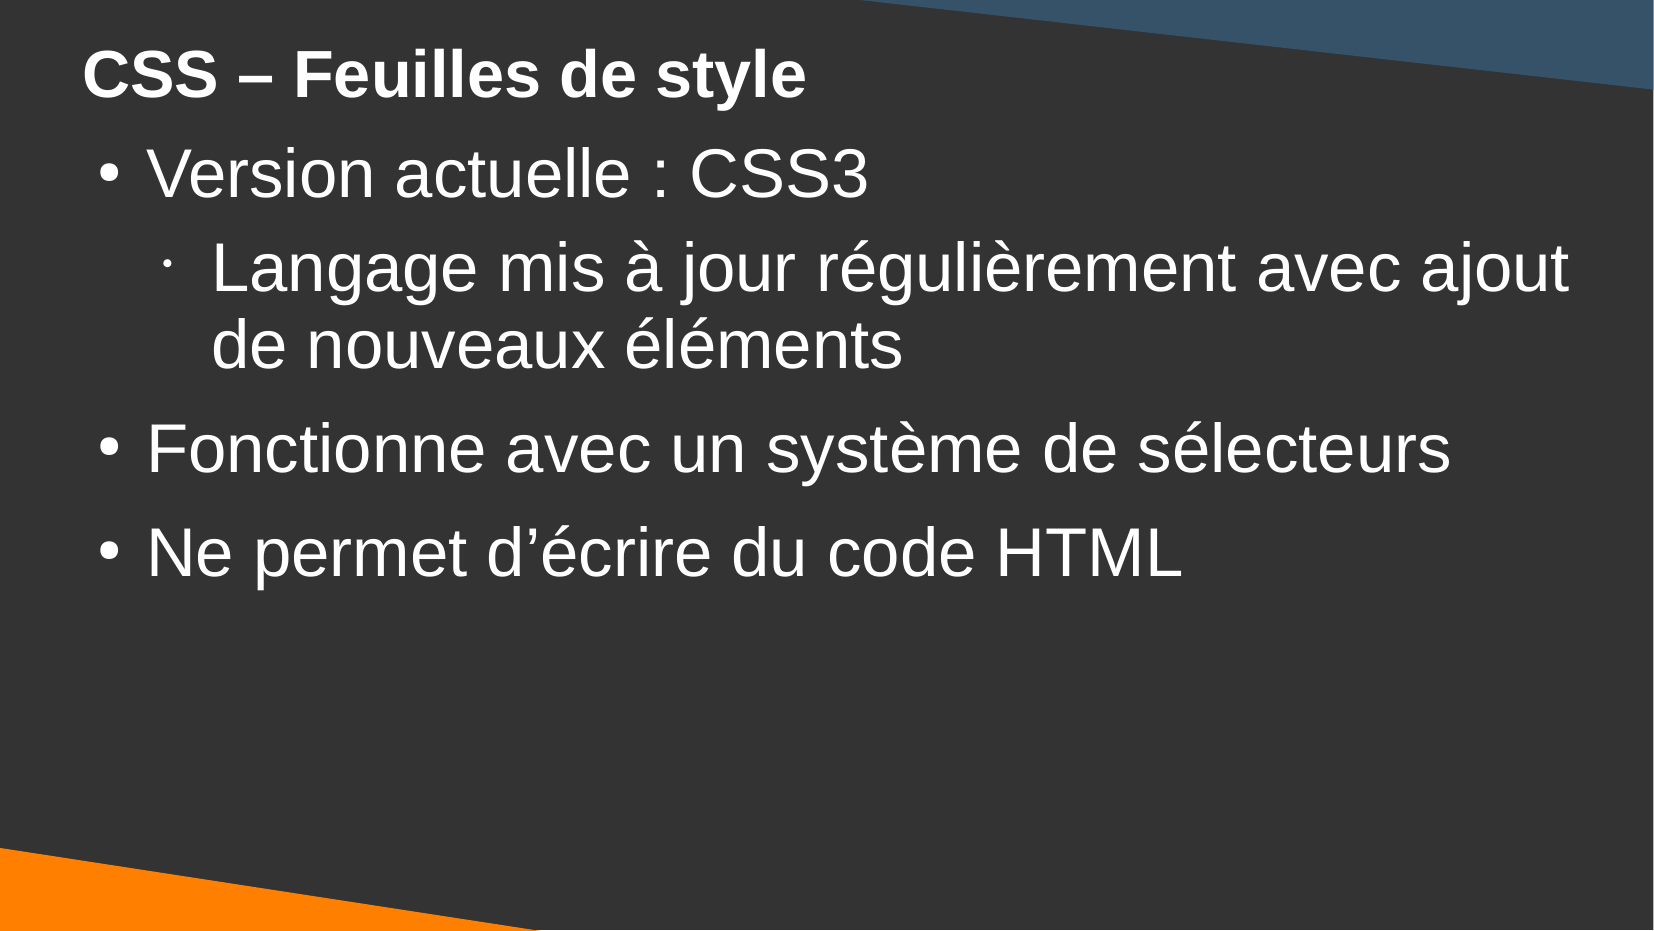

# CSS – Feuilles de style
Version actuelle : CSS3
Langage mis à jour régulièrement avec ajout de nouveaux éléments
Fonctionne avec un système de sélecteurs
Ne permet d’écrire du code HTML